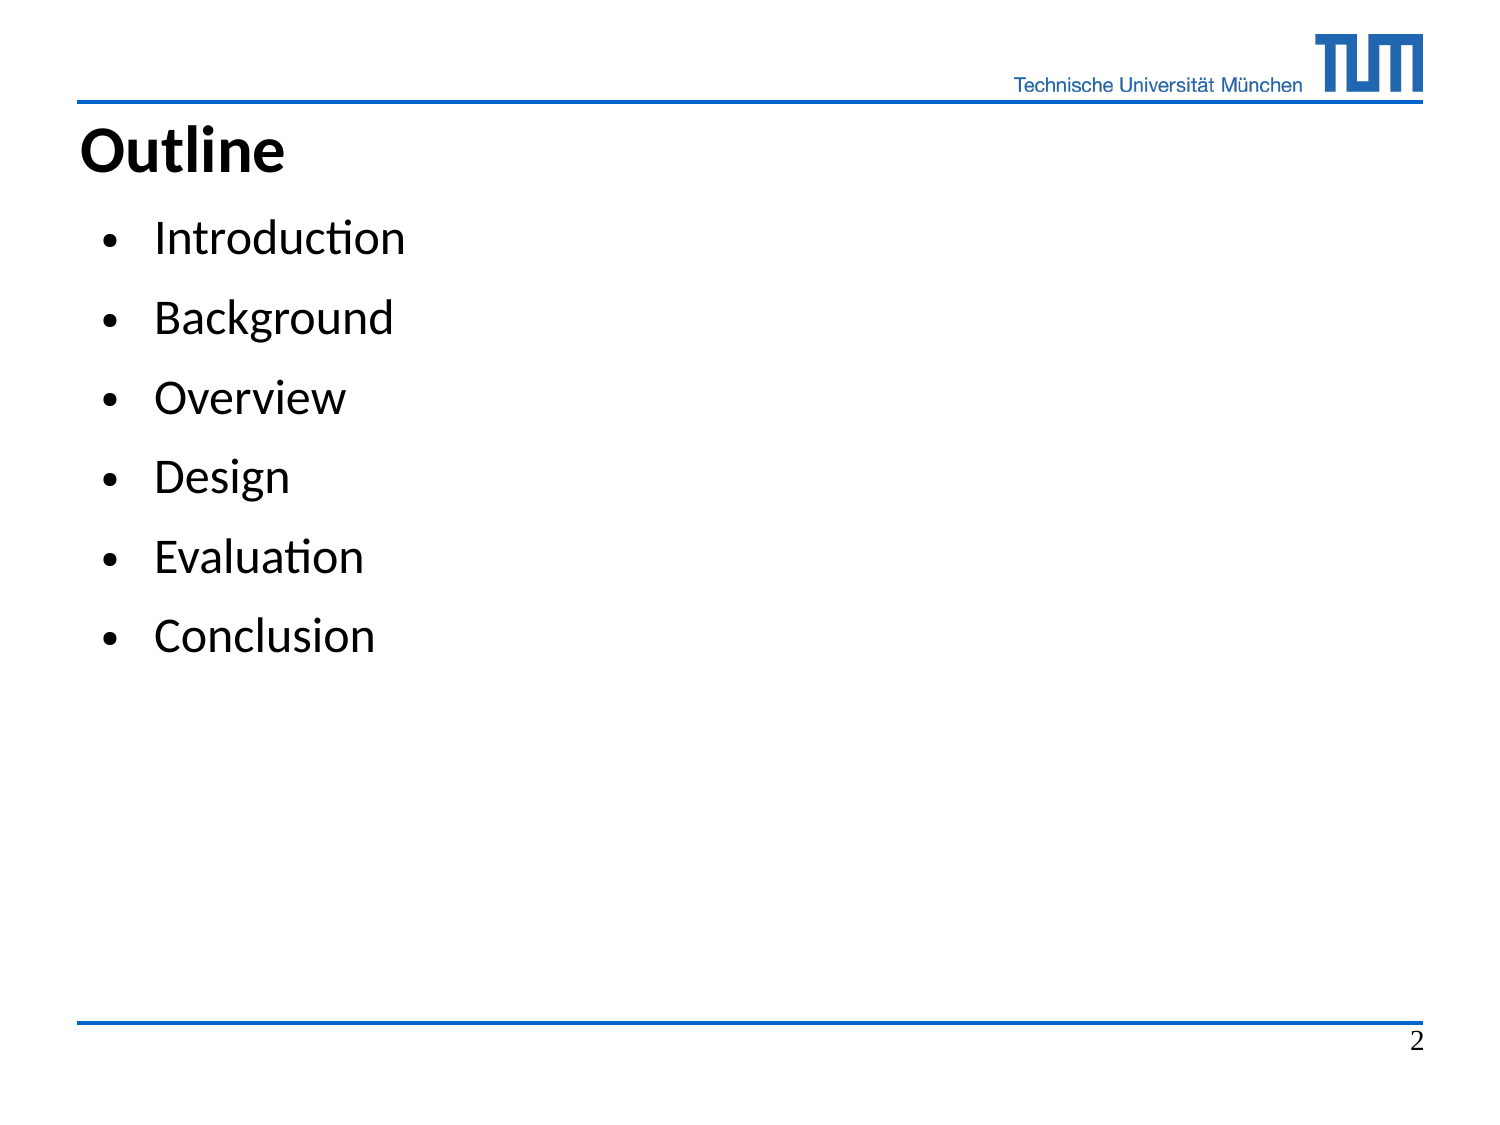

# Outline
Introduction
Background
Overview
Design
Evaluation
Conclusion
2